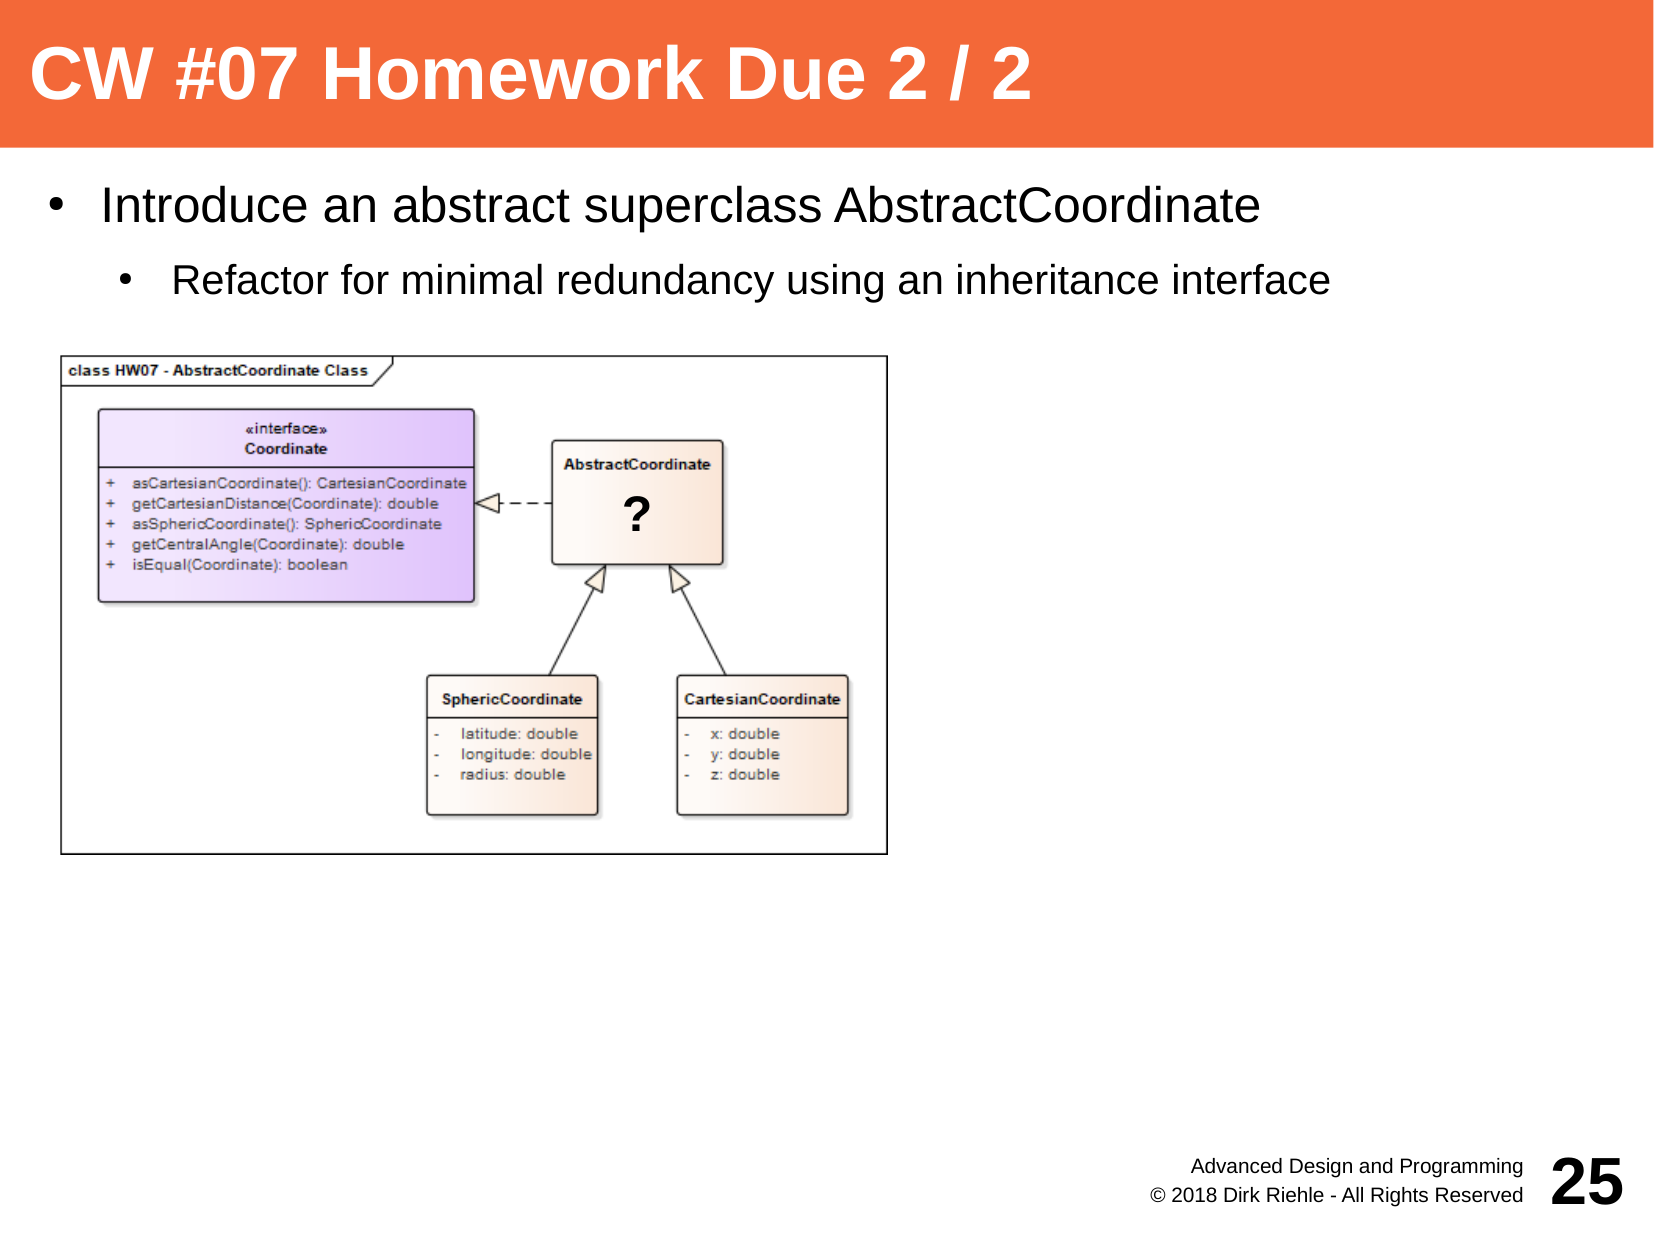

# CW #07 Homework Due 2 / 2
Introduce an abstract superclass AbstractCoordinate
Refactor for minimal redundancy using an inheritance interface
?
Advanced Design and Programming
25
© 2018 Dirk Riehle - All Rights Reserved